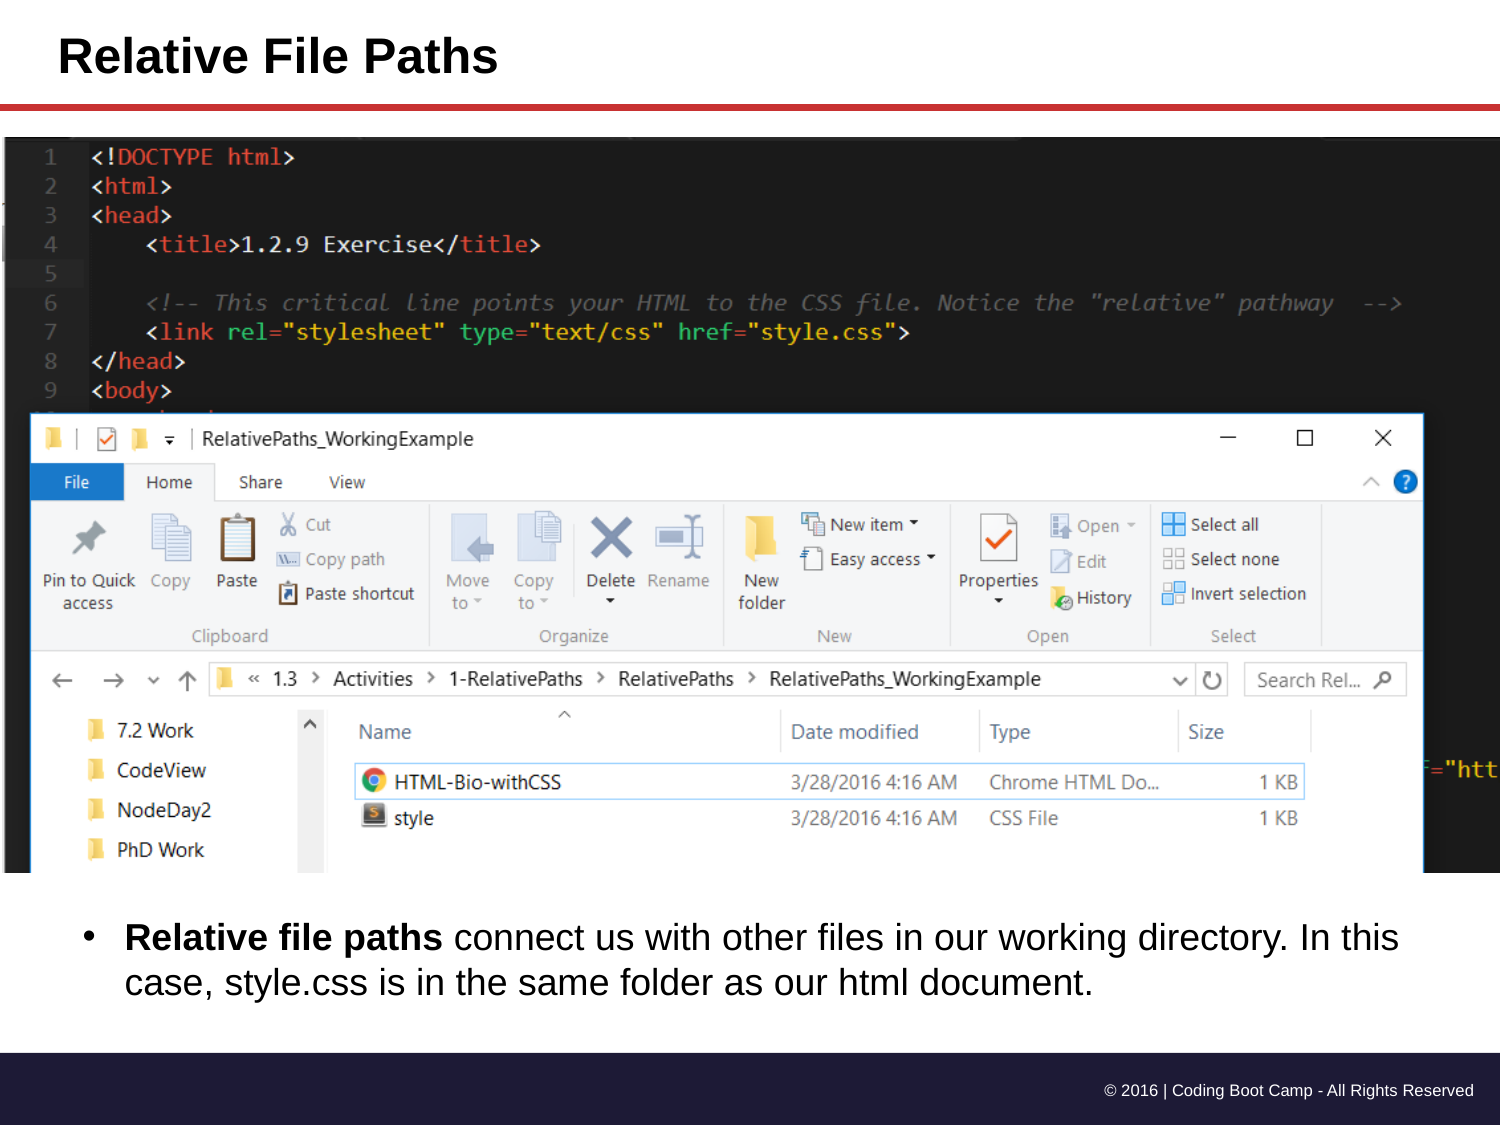

# Relative File Paths
Relative file paths connect us with other files in our working directory. In this case, style.css is in the same folder as our html document.